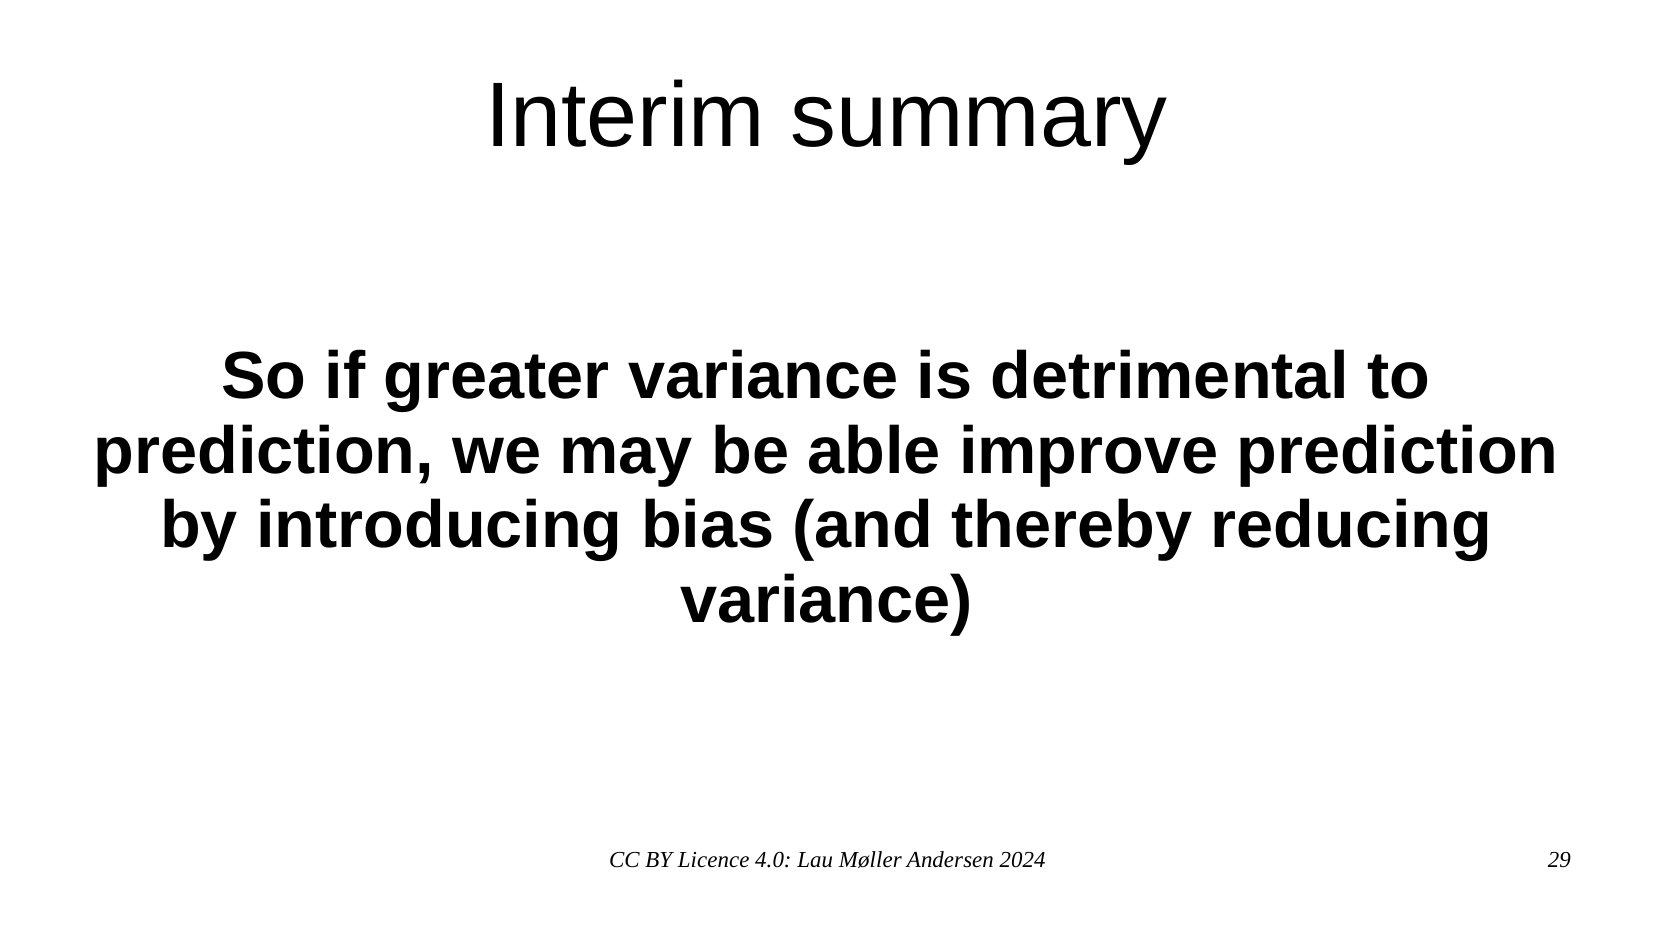

# Interim summary
So if greater variance is detrimental to prediction, we may be able improve prediction by introducing bias (and thereby reducing variance)
CC BY Licence 4.0: Lau Møller Andersen 2024
29